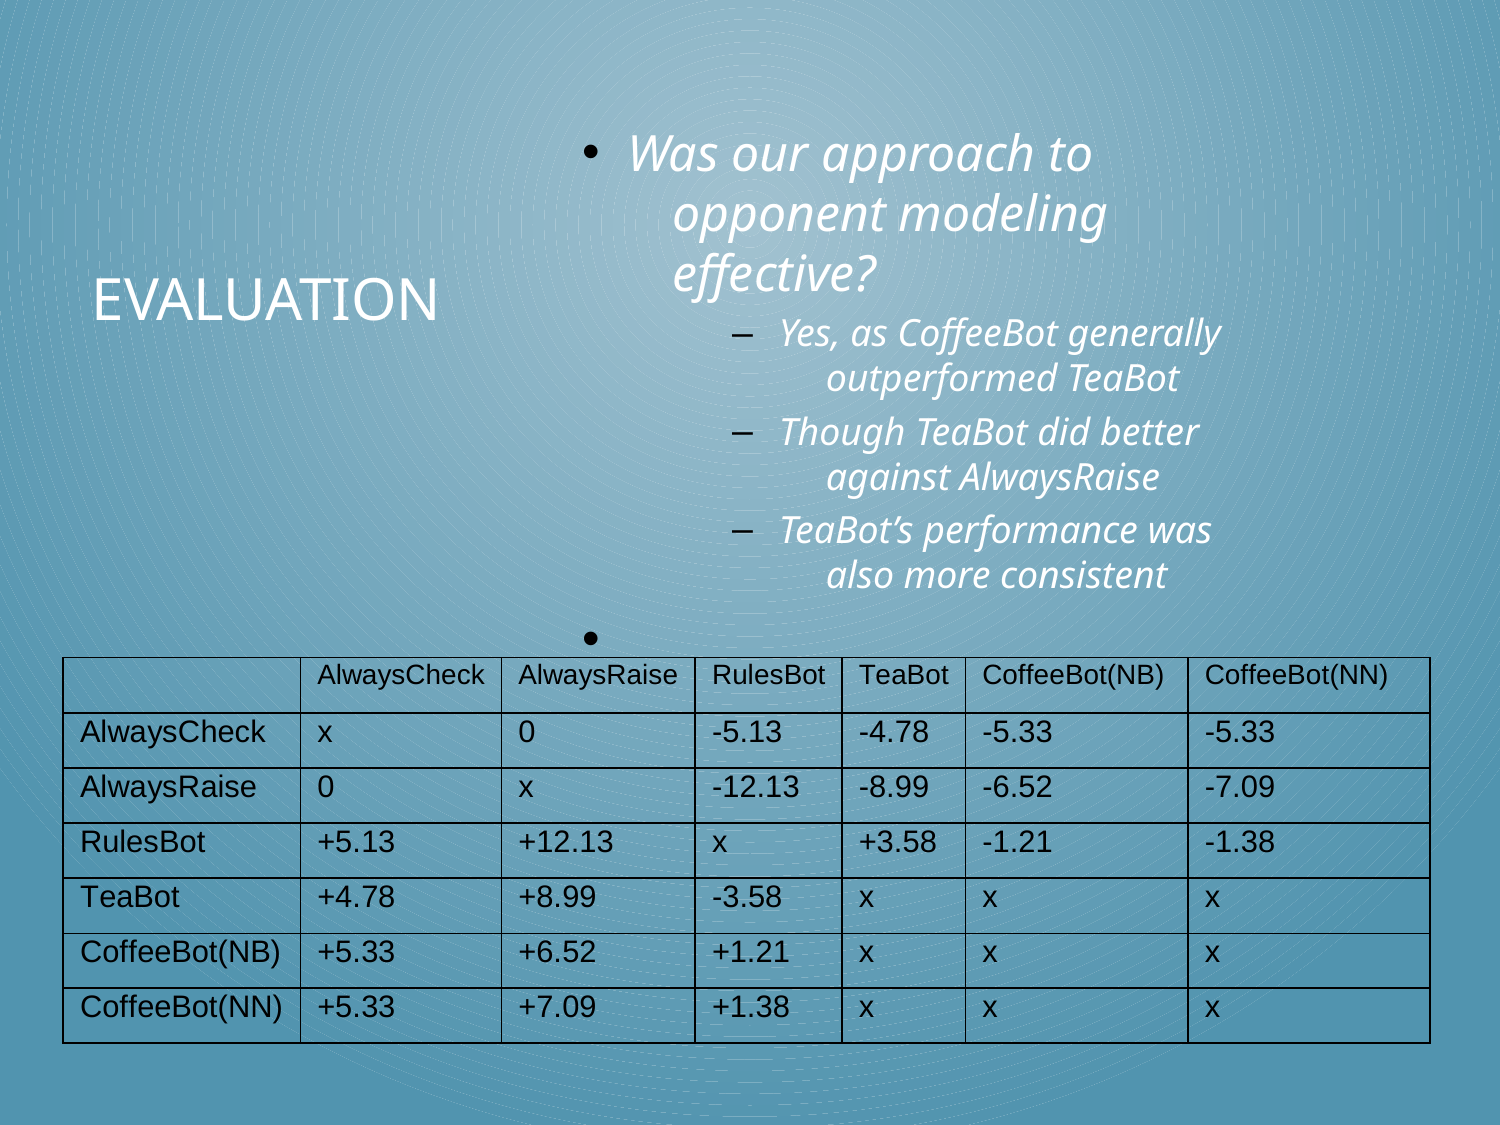

# Was our approach to opponent modeling effective?
Yes, as CoffeeBot generally outperformed TeaBot
Though TeaBot did better against AlwaysRaise
TeaBot’s performance was also more consistent
evaluation